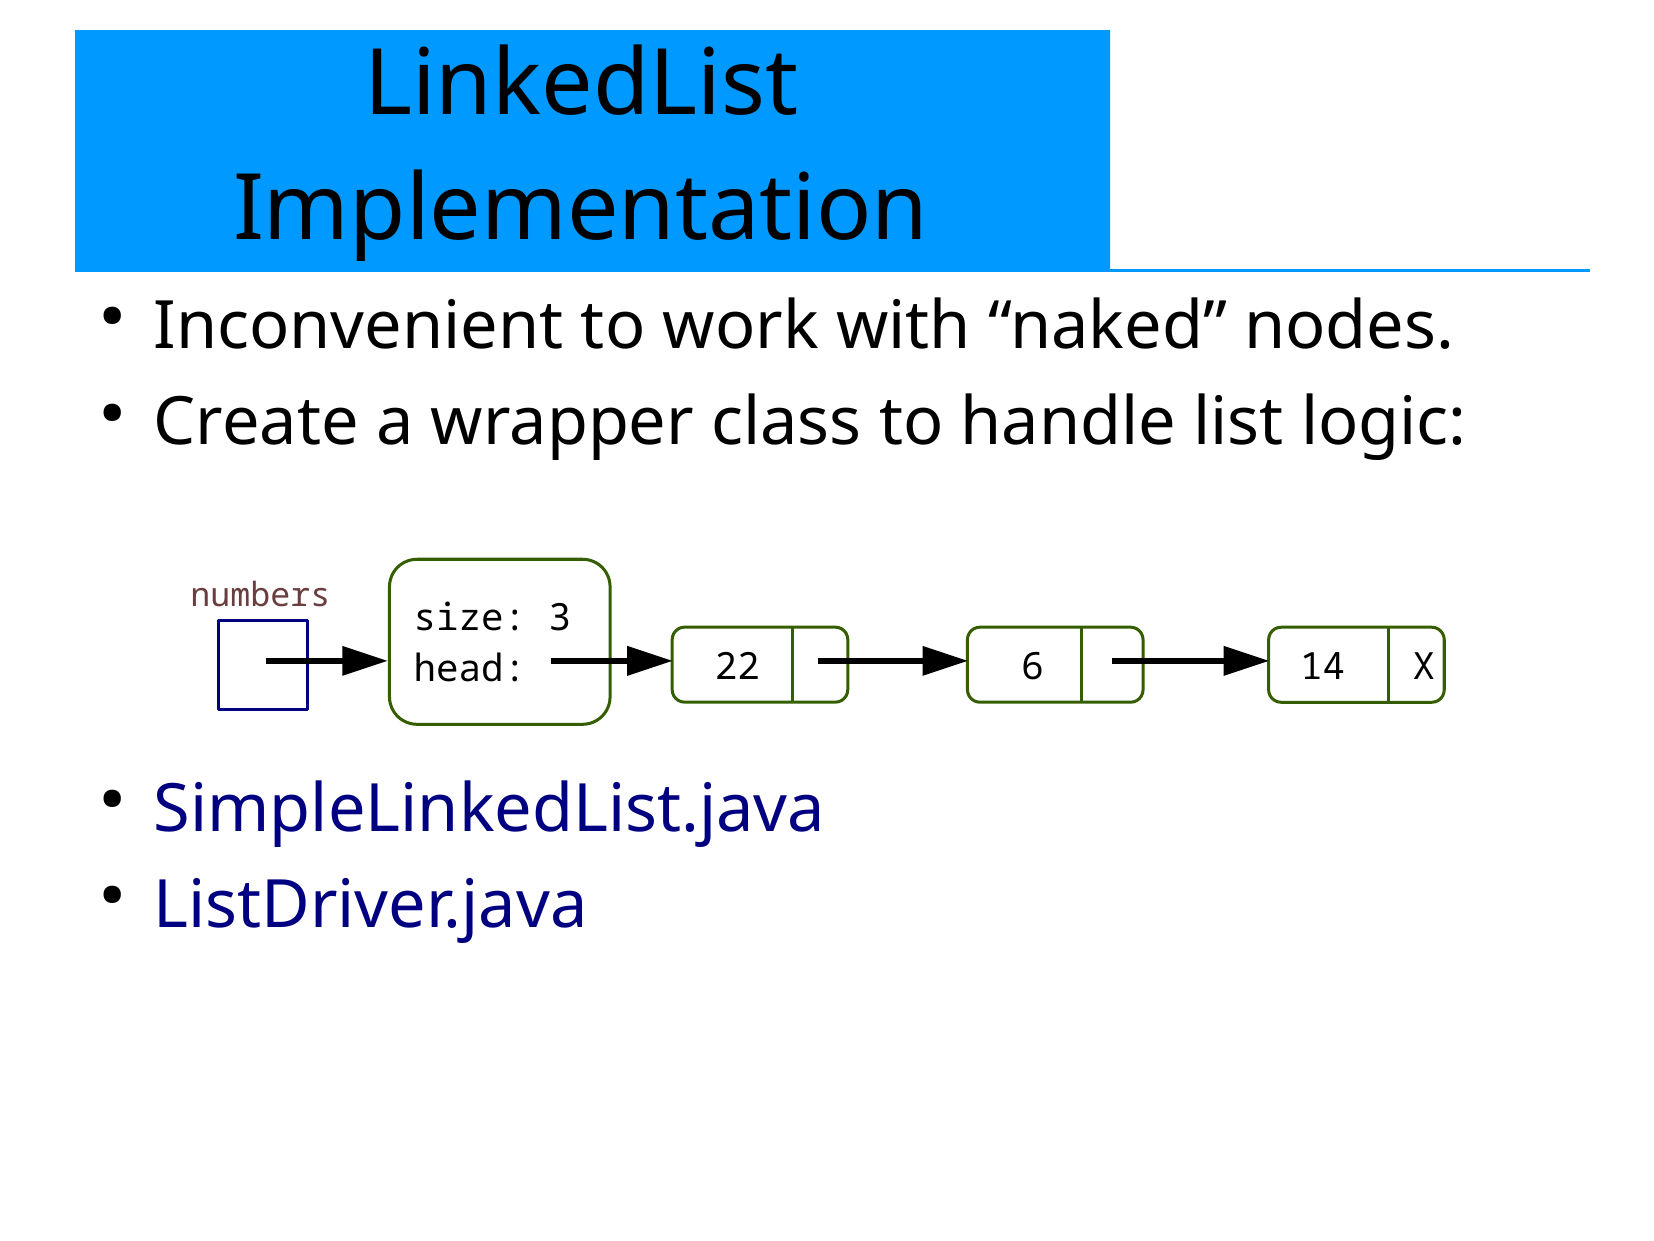

# LinkedList Implementation
Inconvenient to work with “naked” nodes.
Create a wrapper class to handle list logic:
SimpleLinkedList.java
ListDriver.java
size: 3
head:
numbers
22
6
 14 X